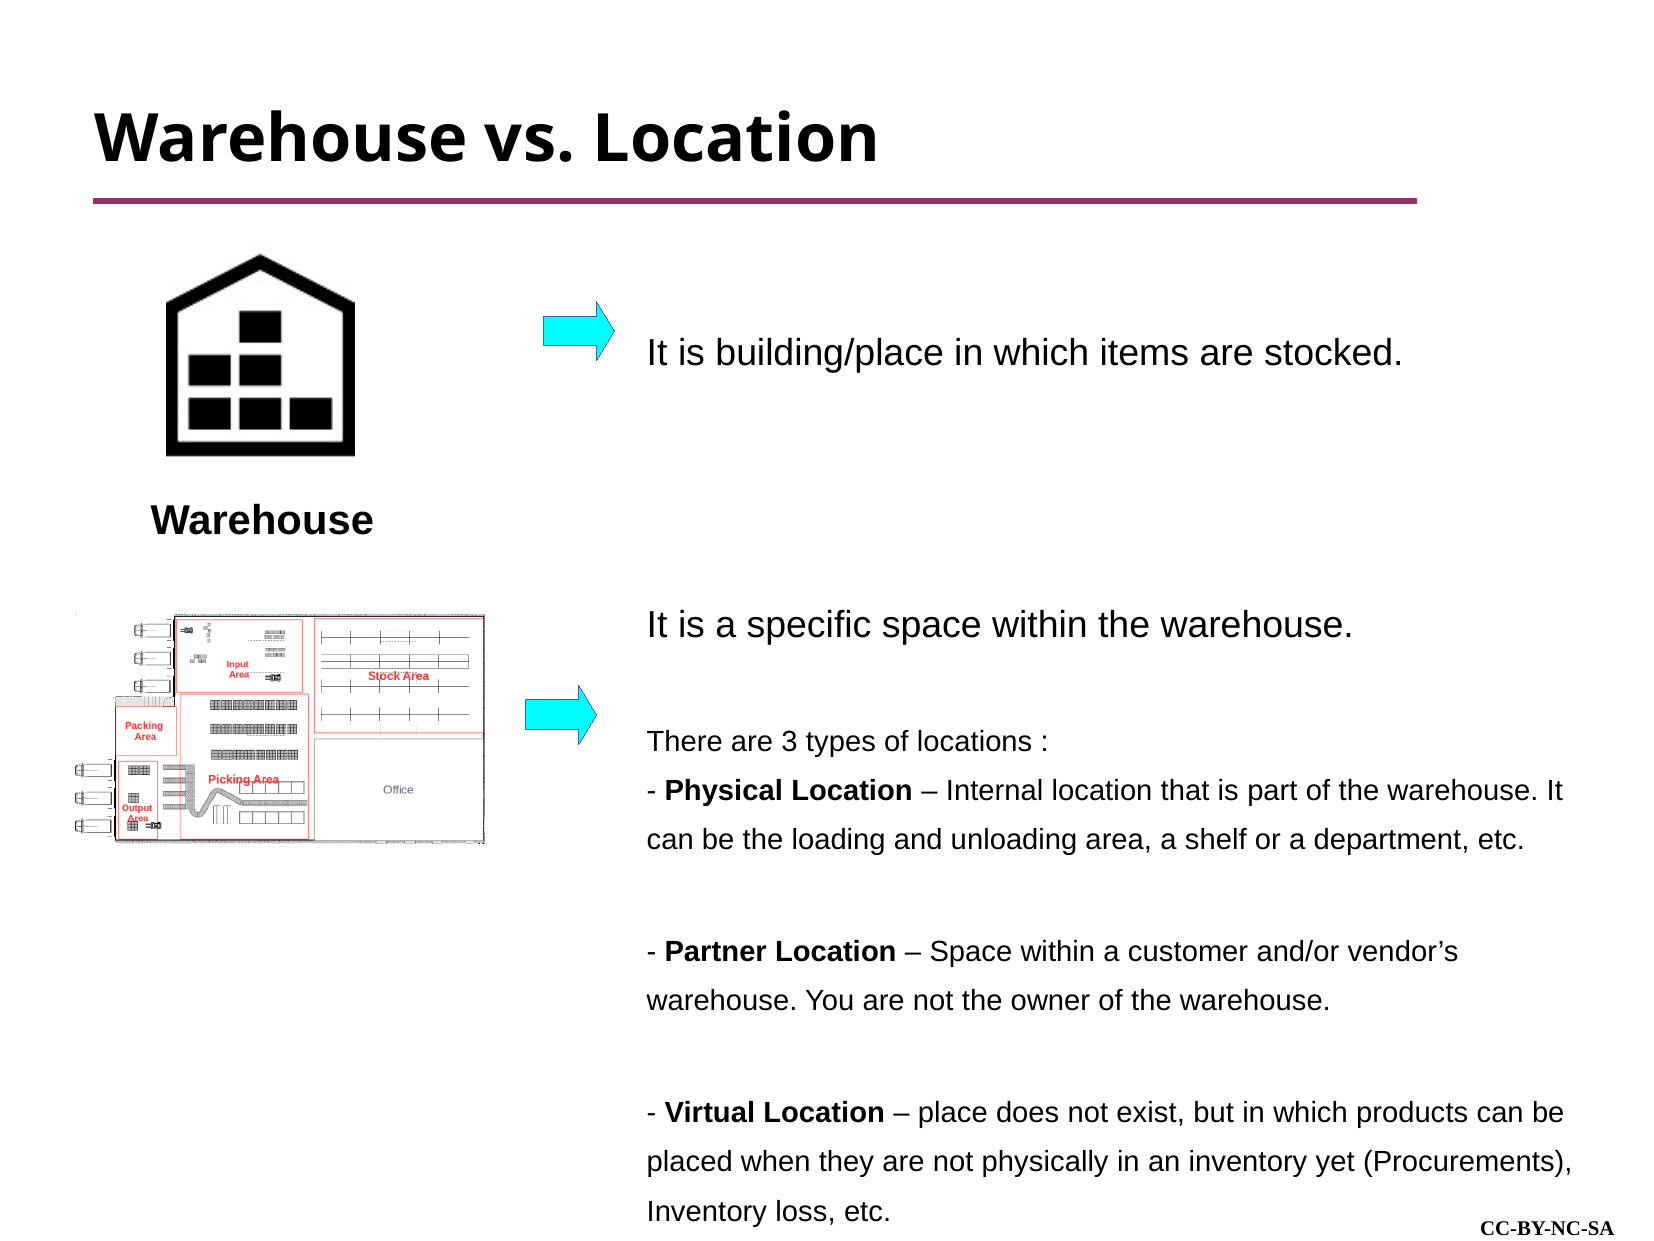

# Warehouse vs. Location
It is building/place in which items are stocked.
Warehouse
It is a specific space within the warehouse.
There are 3 types of locations :
- Physical Location – Internal location that is part of the warehouse. It can be the loading and unloading area, a shelf or a department, etc.
- Partner Location – Space within a customer and/or vendor’s warehouse. You are not the owner of the warehouse.
- Virtual Location – place does not exist, but in which products can be placed when they are not physically in an inventory yet (Procurements), Inventory loss, etc.